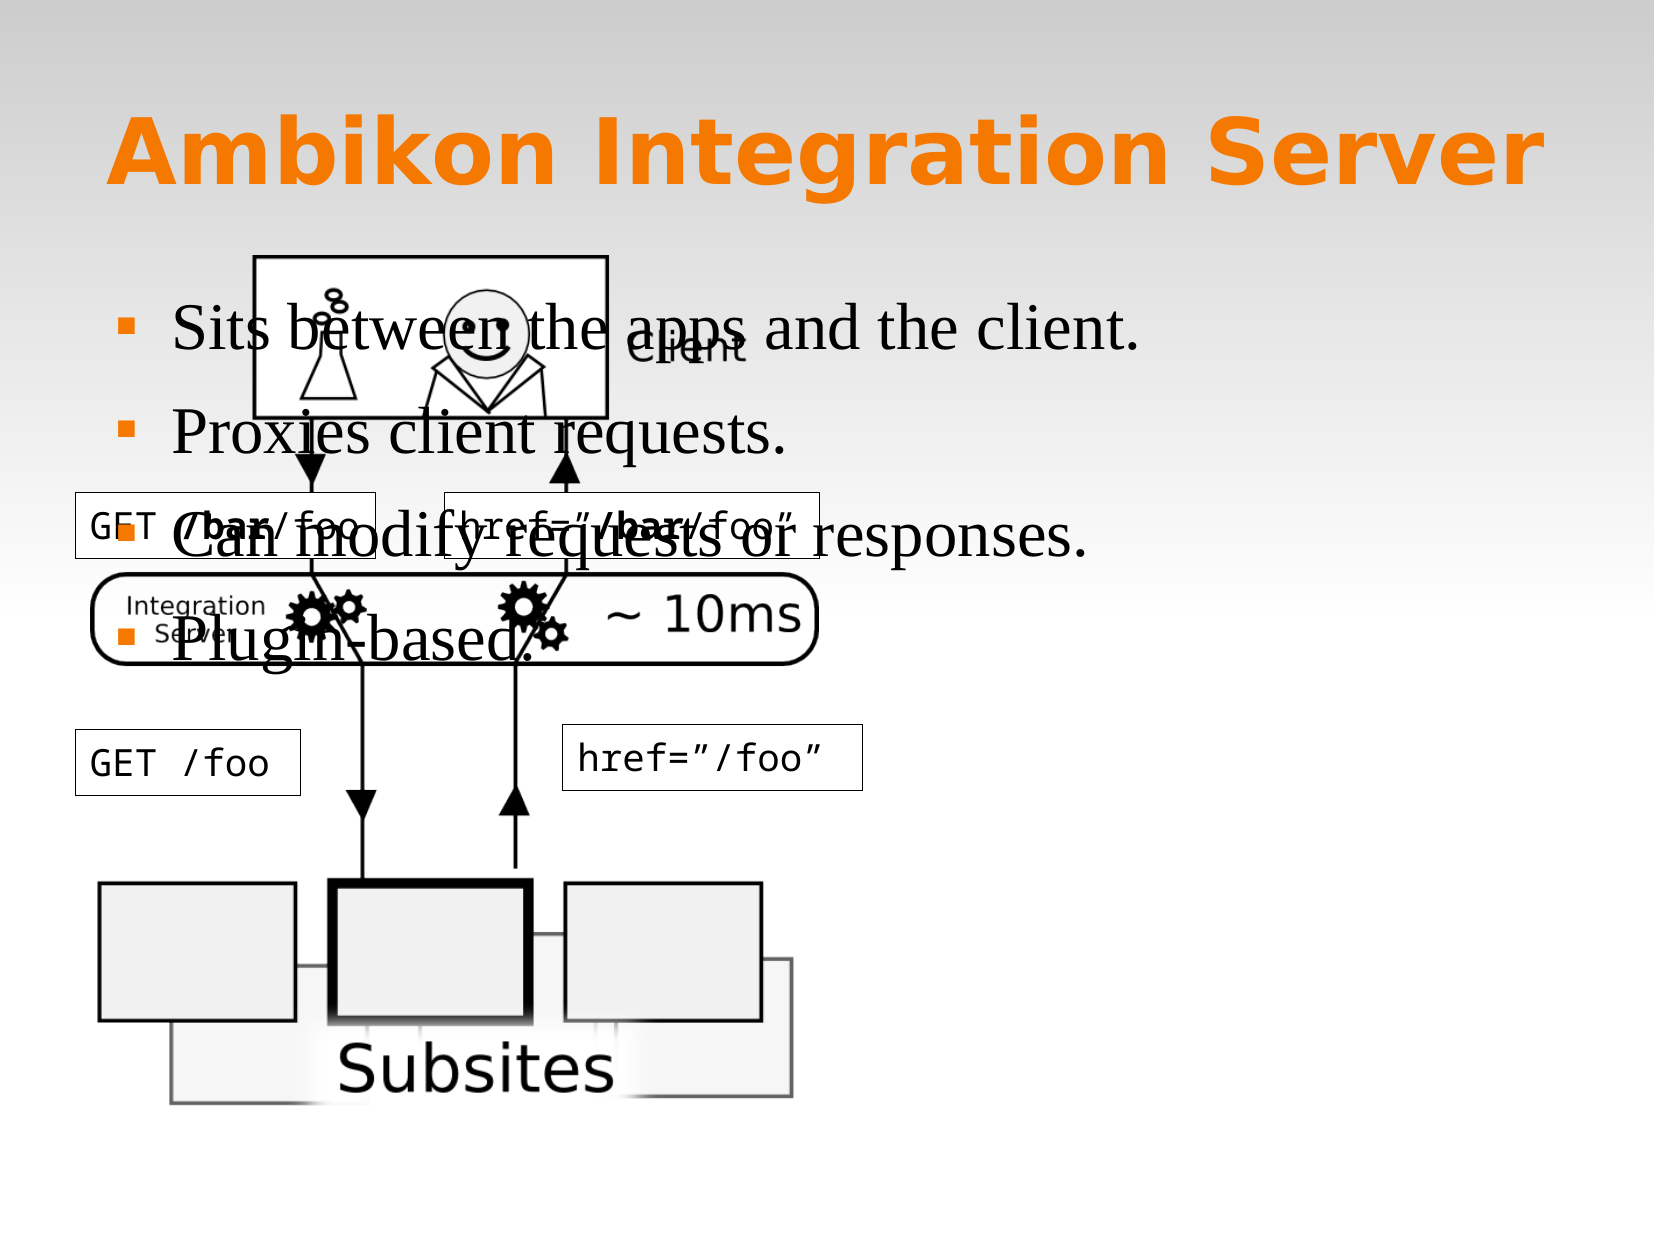

# Ambikon Integration Server
GET /bar/foo
href=”/bar/foo”
href=”/foo”
GET /foo
Sits between the apps and the client.
Proxies client requests.
Can modify requests or responses.
Plugin-based.